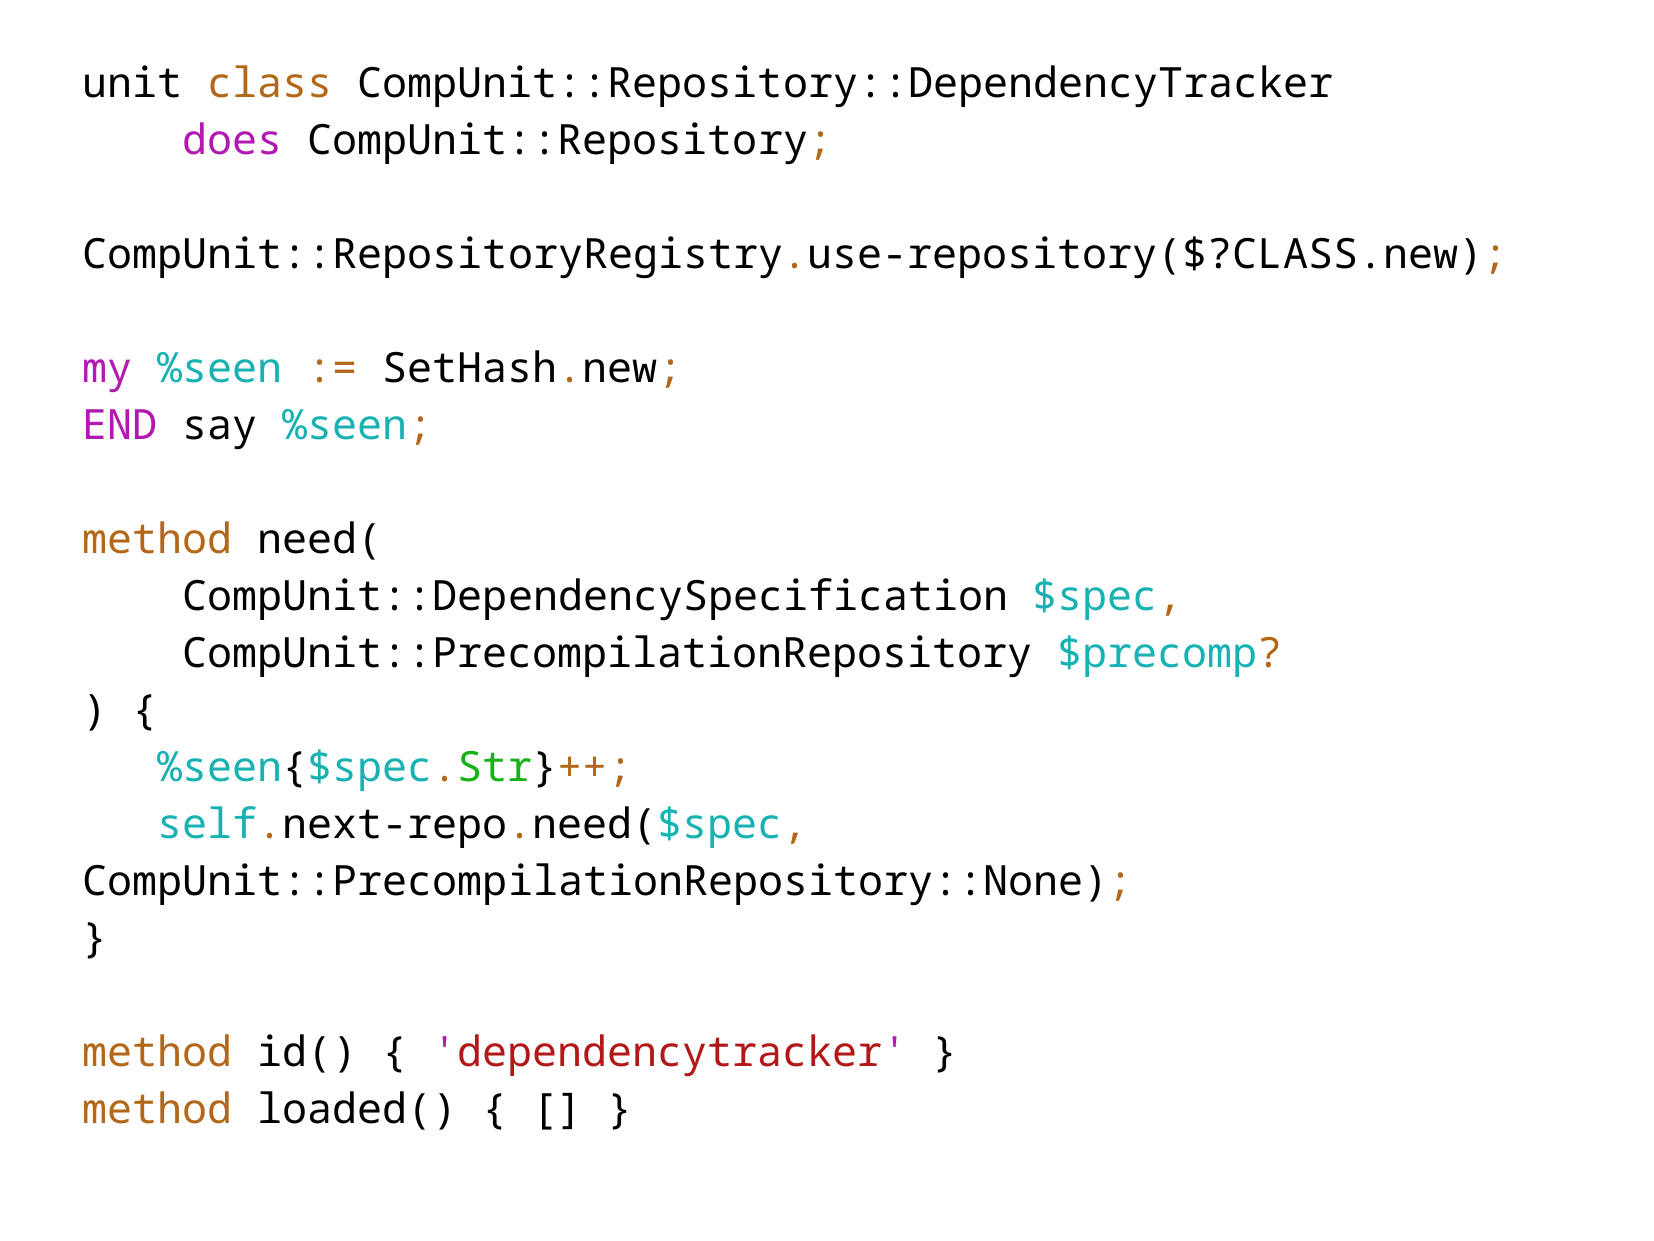

# unit class CompUnit::Repository::DependencyTracker does CompUnit::Repository; CompUnit::RepositoryRegistry.use-repository($?CLASS.new); my %seen := SetHash.new; END say %seen; method need( CompUnit::DependencySpecification $spec, CompUnit::PrecompilationRepository $precomp? ) {    %seen{$spec.Str}++;    self.next-repo.need($spec, CompUnit::PrecompilationRepository::None); } method id() { 'dependencytracker' } method loaded() { [] }